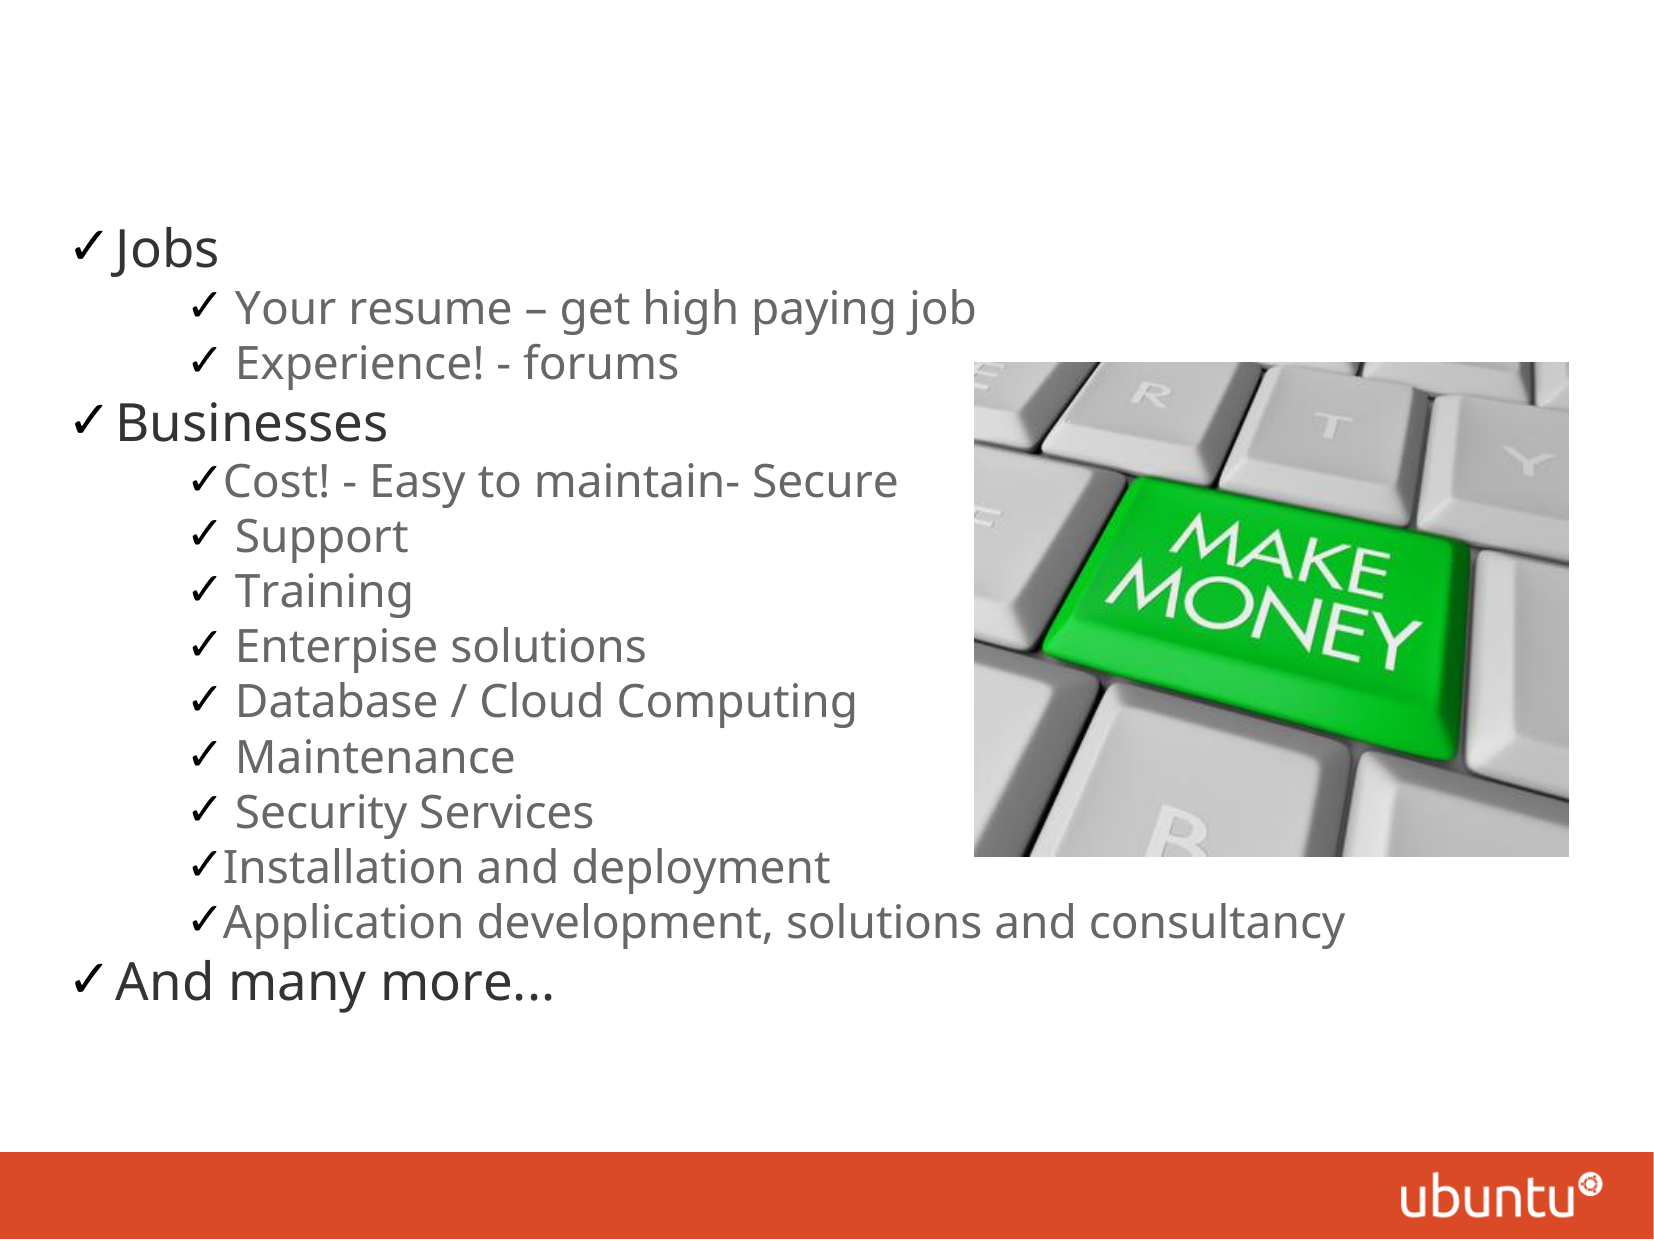

# Commercial POV
 Jobs
 Your resume – get high paying job
 Experience! - forums
 Businesses
Cost! - Easy to maintain- Secure
 Support
 Training
 Enterpise solutions
 Database / Cloud Computing
 Maintenance
 Security Services
Installation and deployment
Application development, solutions and consultancy
 And many more...